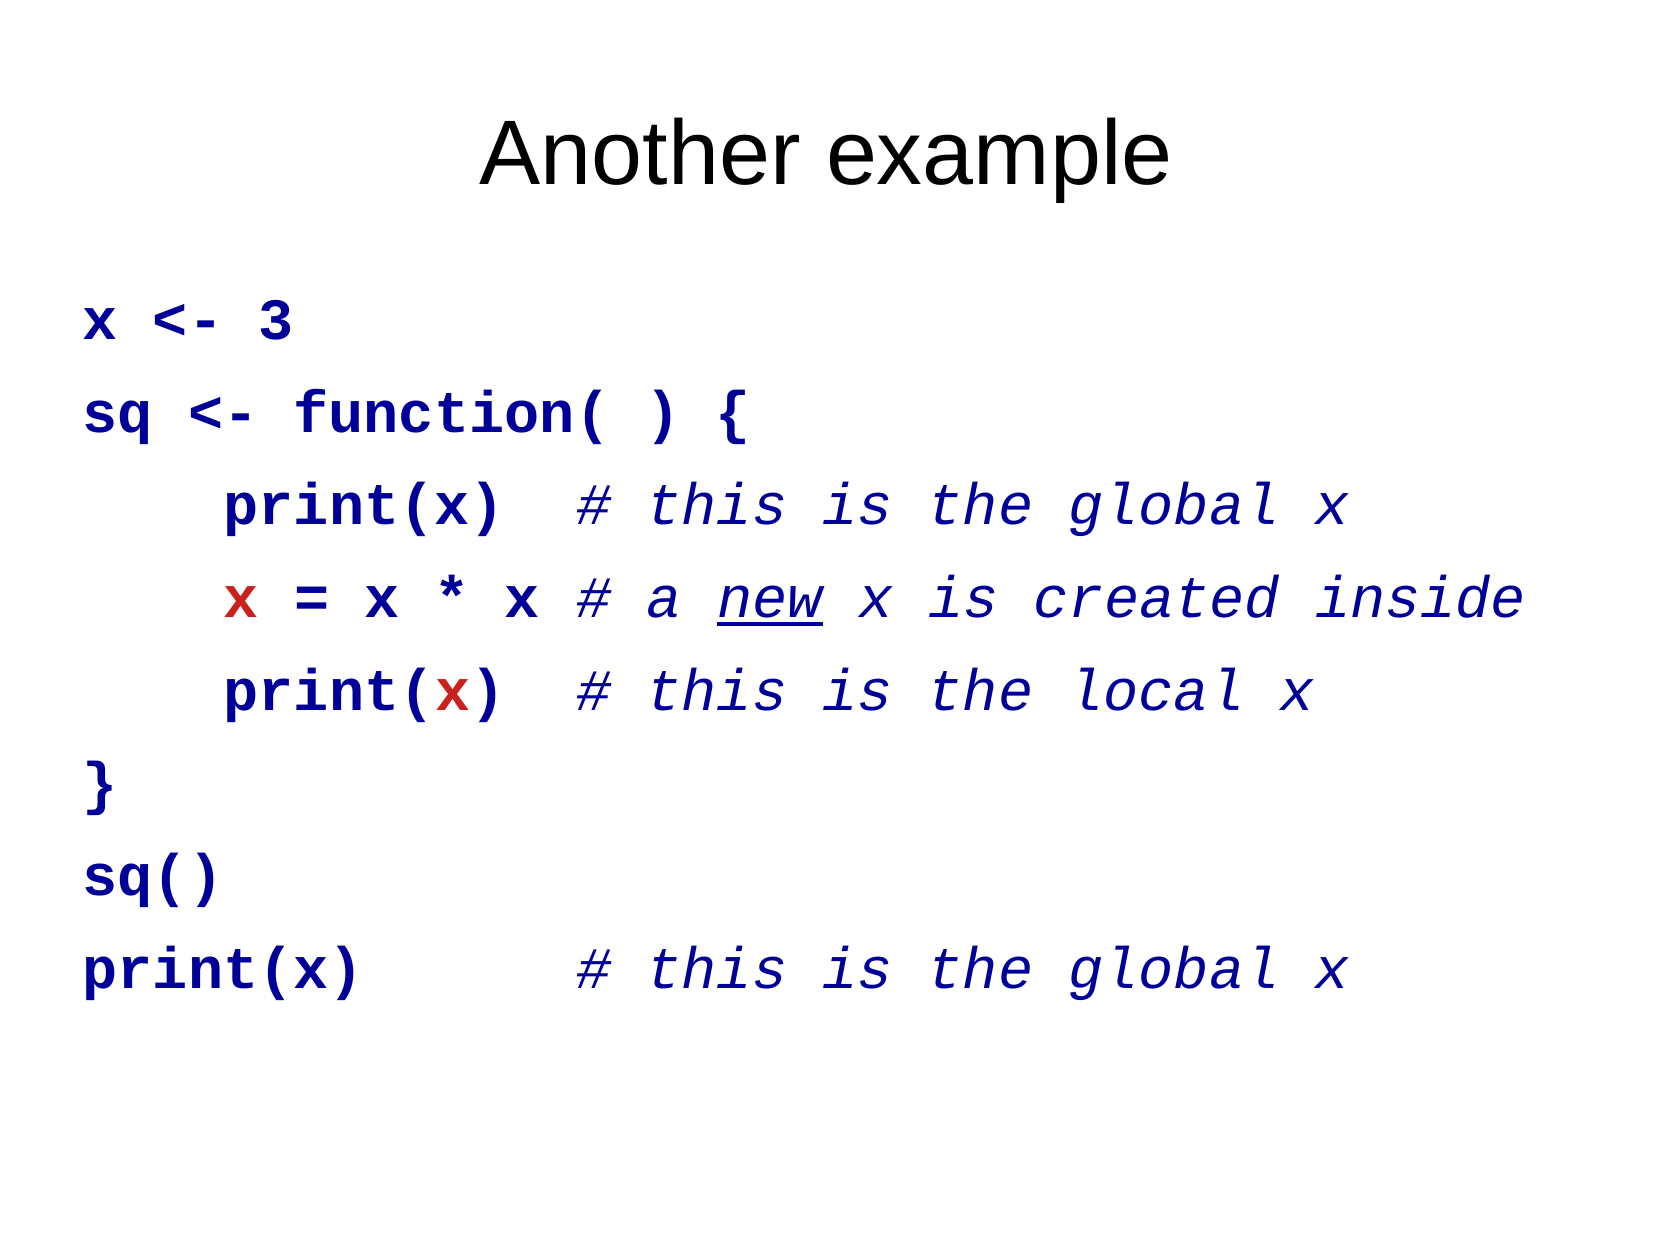

# Another example
x <- 3
sq <- function( ) {
 print(x) # this is the global x
 x = x * x # a new x is created inside
 print(x) # this is the local x
}
sq()
print(x) # this is the global x